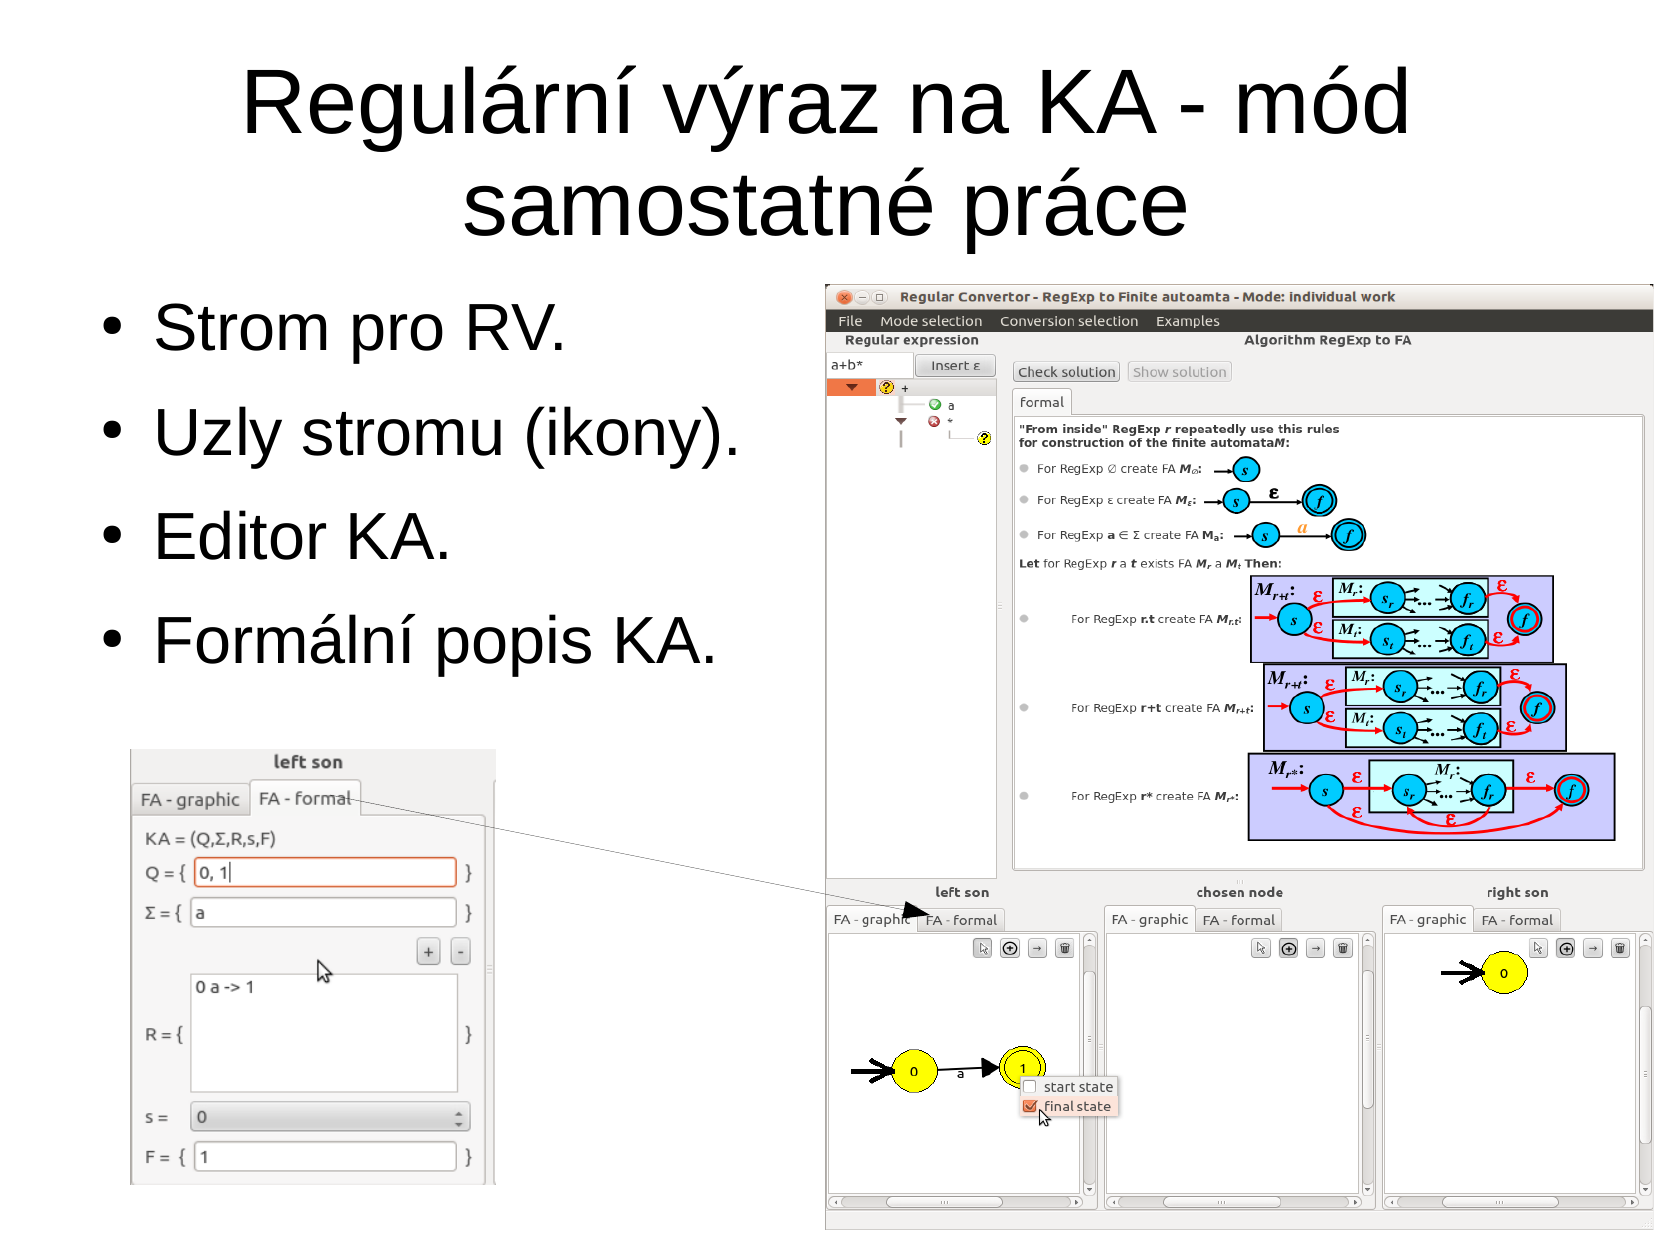

# Regulární výraz na KA - mód samostatné práce
Strom pro RV.
Uzly stromu (ikony).
Editor KA.
Formální popis KA.
9